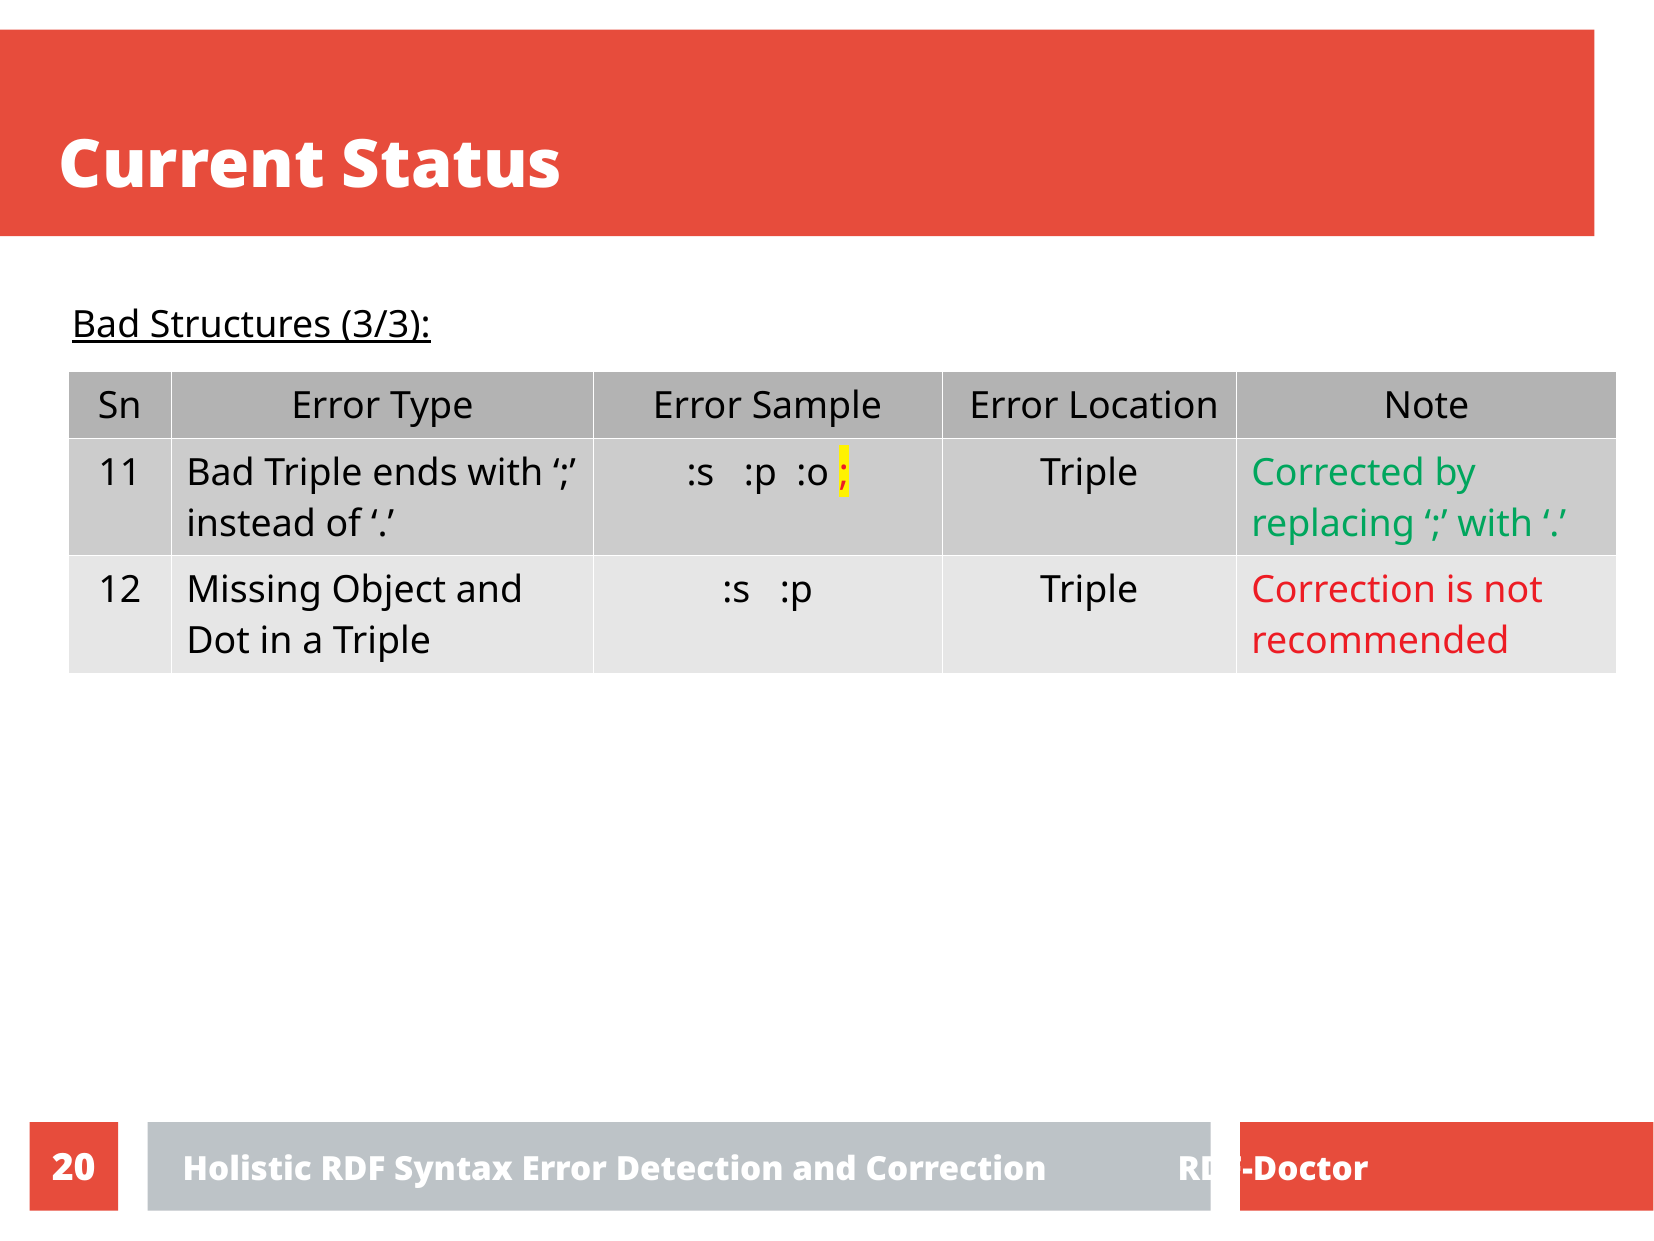

# Current Status
Bad Structures (3/3):
| Sn | Error Type | Error Sample | Error Location | Note |
| --- | --- | --- | --- | --- |
| 11 | Bad Triple ends with ‘;’ instead of ‘.’ | :s :p :o ; | Triple | Corrected by replacing ‘;’ with ‘.’ |
| 12 | Missing Object and Dot in a Triple | :s :p | Triple | Correction is not recommended |
20
Holistic RDF Syntax Error Detection and Correction RDF-Doctor